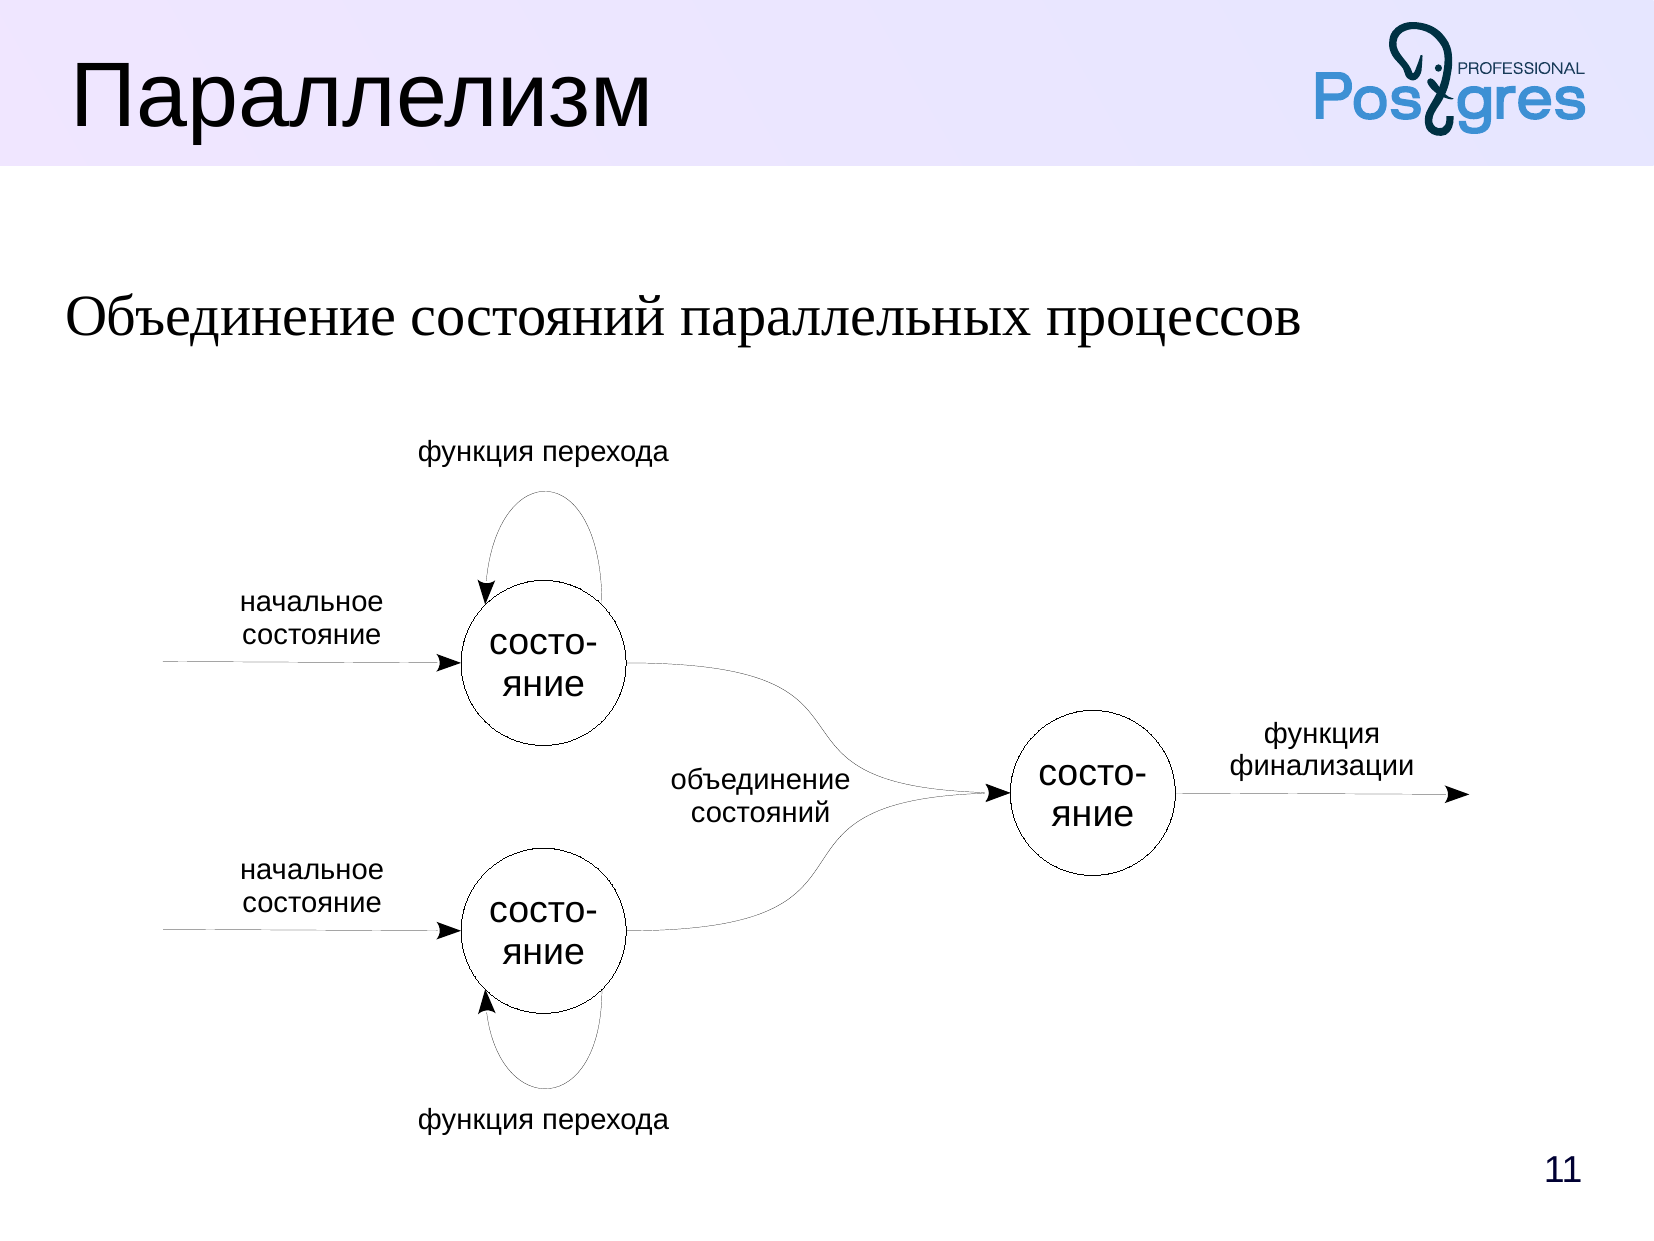

# Параллелизм
Объединение состояний параллельных процессов
состо-
яние
состо-
яние
объединение
состояний
состо-
яние